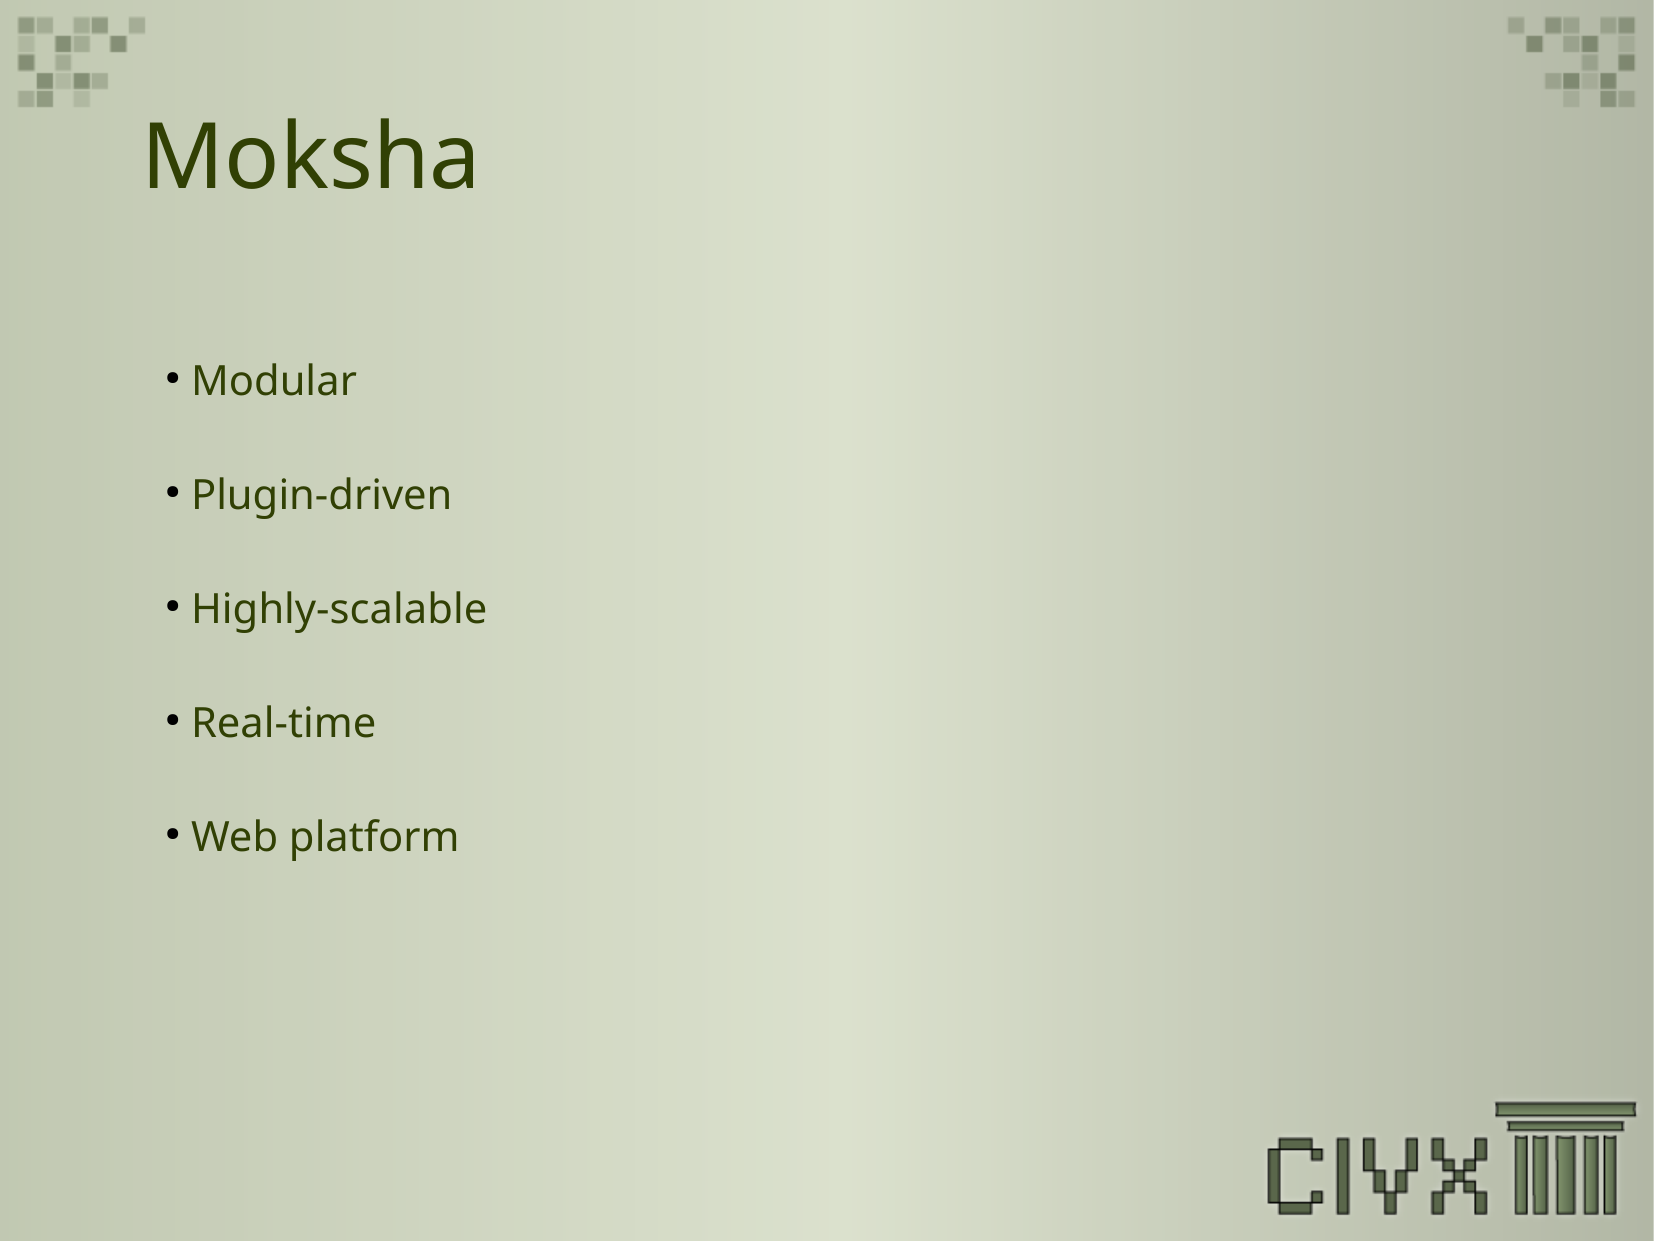

# Moksha
 Modular
 Plugin-driven
 Highly-scalable
 Real-time
 Web platform